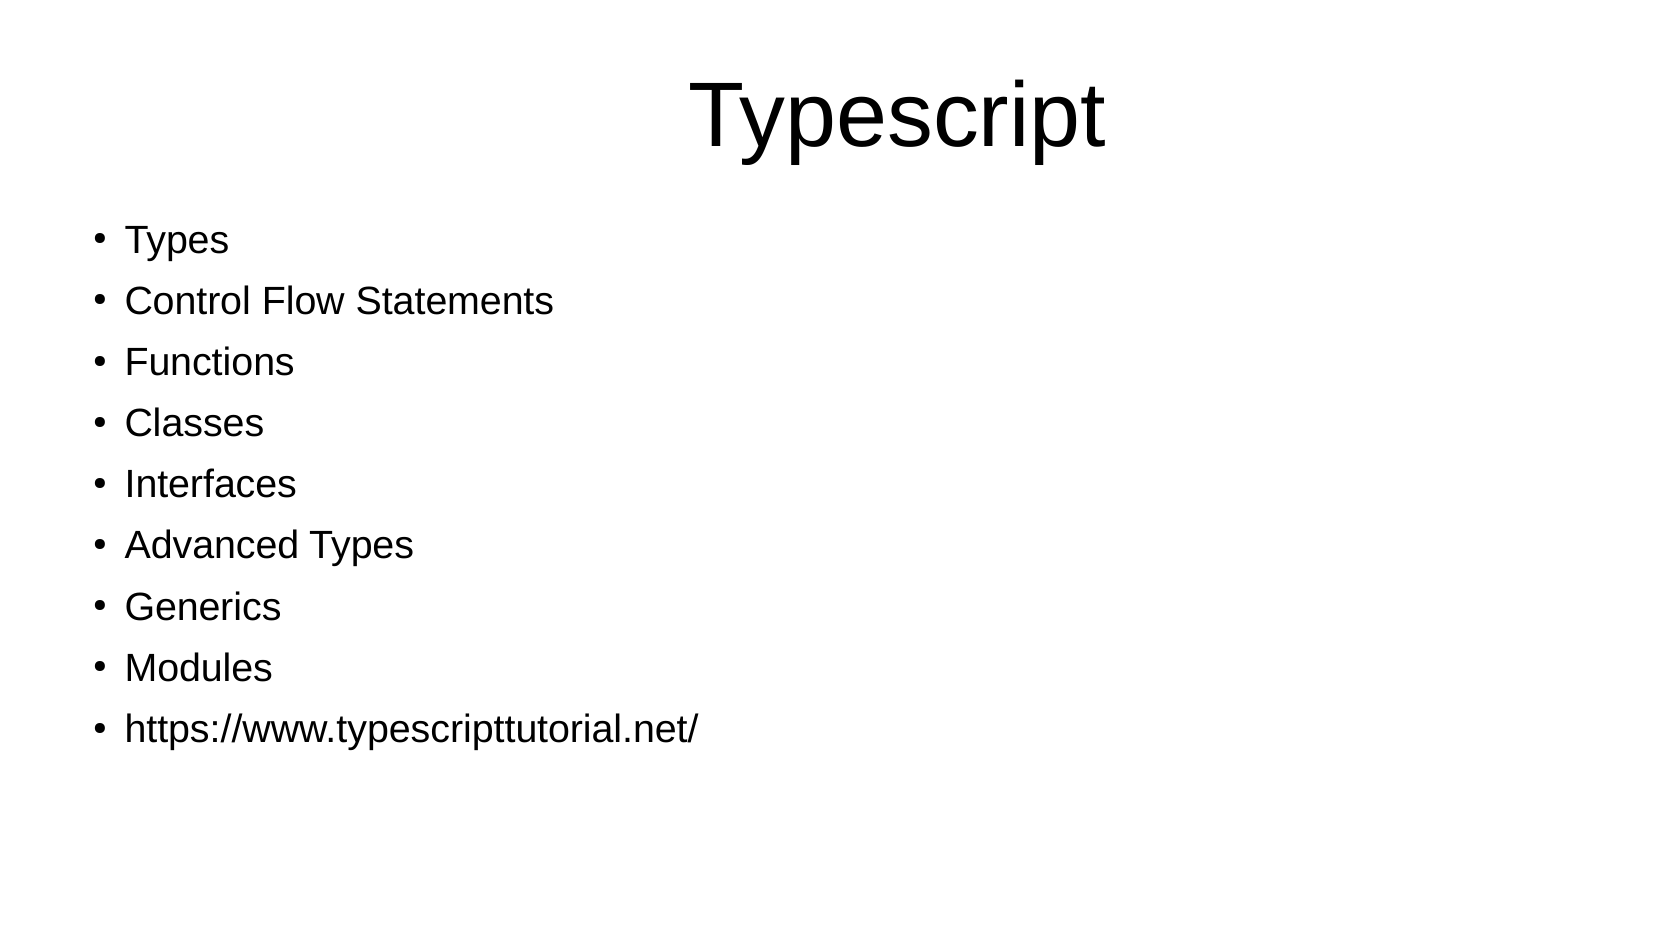

# Typescript
Types
Control Flow Statements
Functions
Classes
Interfaces
Advanced Types
Generics
Modules
https://www.typescripttutorial.net/